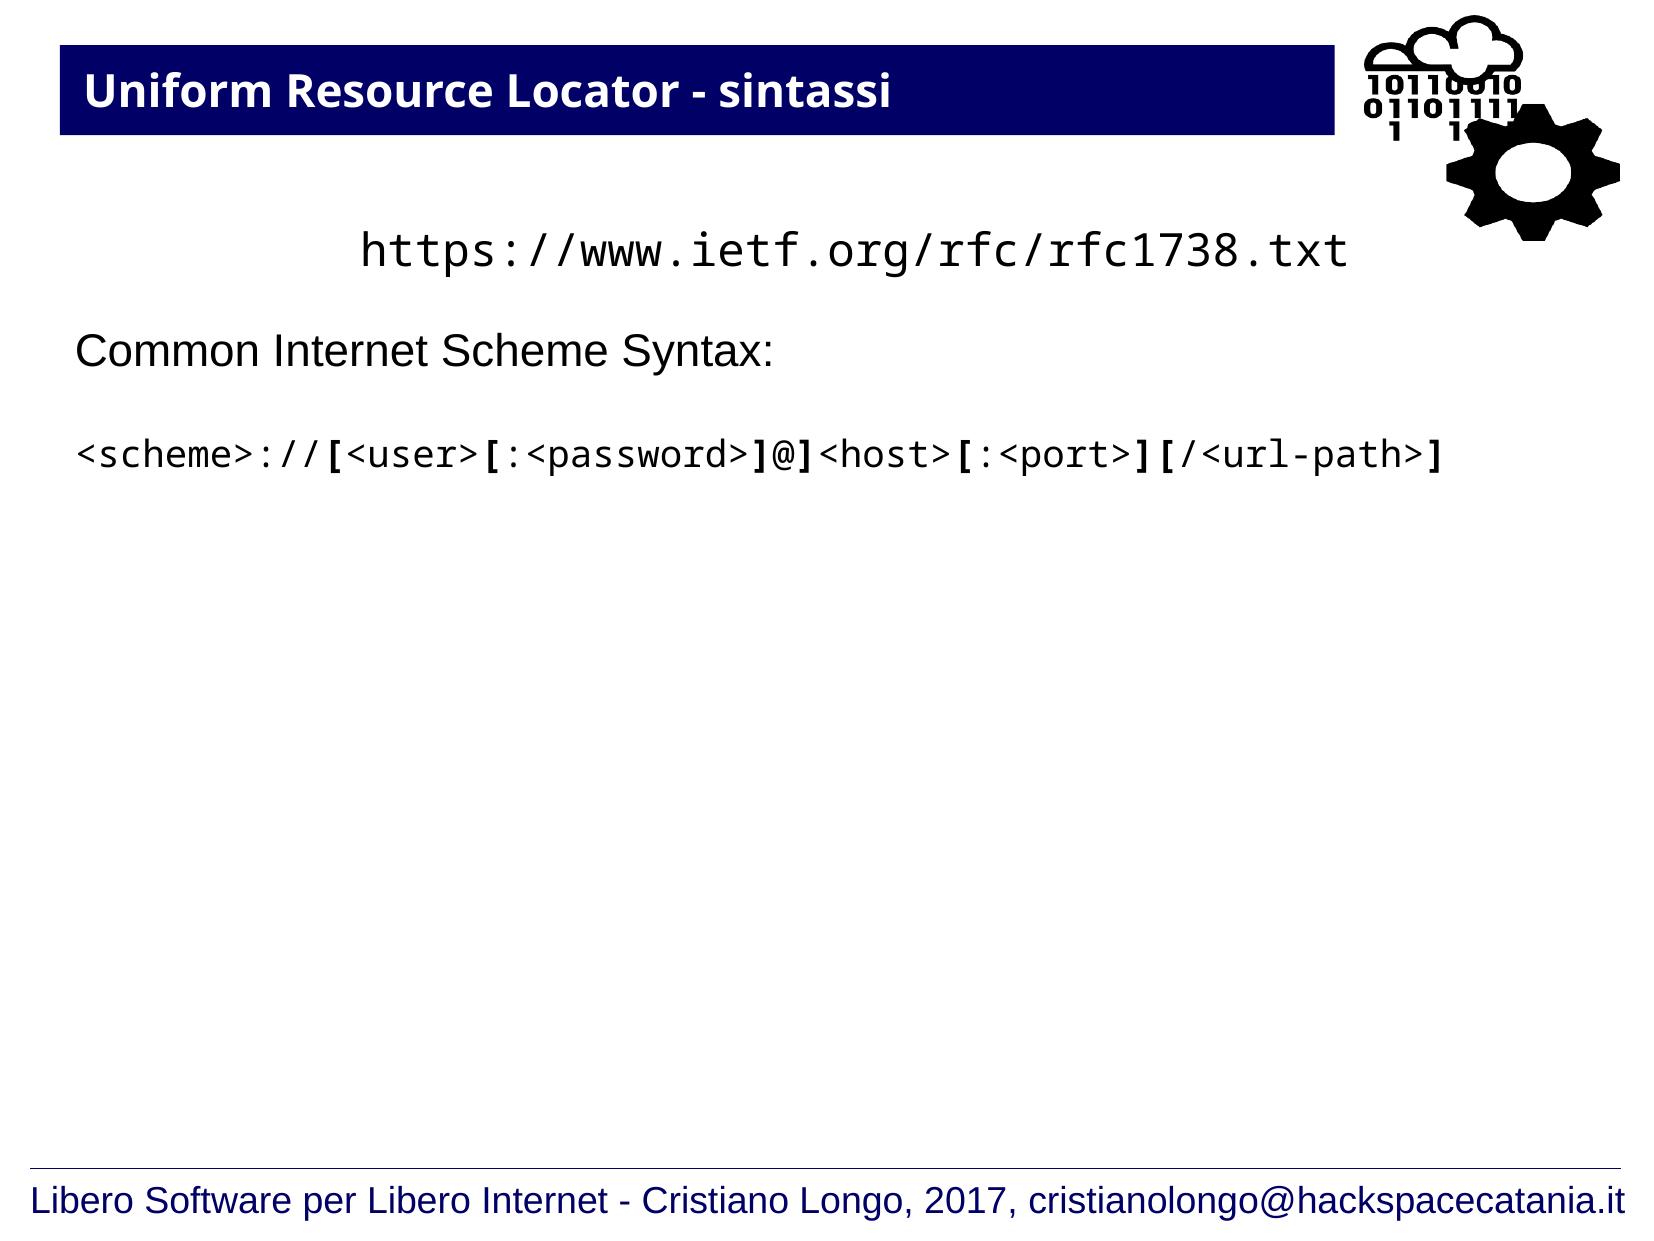

# Uniform Resource Locator - sintassi
https://www.ietf.org/rfc/rfc1738.txt
Common Internet Scheme Syntax:
<scheme>://[<user>[:<password>]@]<host>[:<port>][/<url-path>]
Libero Software per Libero Internet - Cristiano Longo, 2017, cristianolongo@hackspacecatania.it